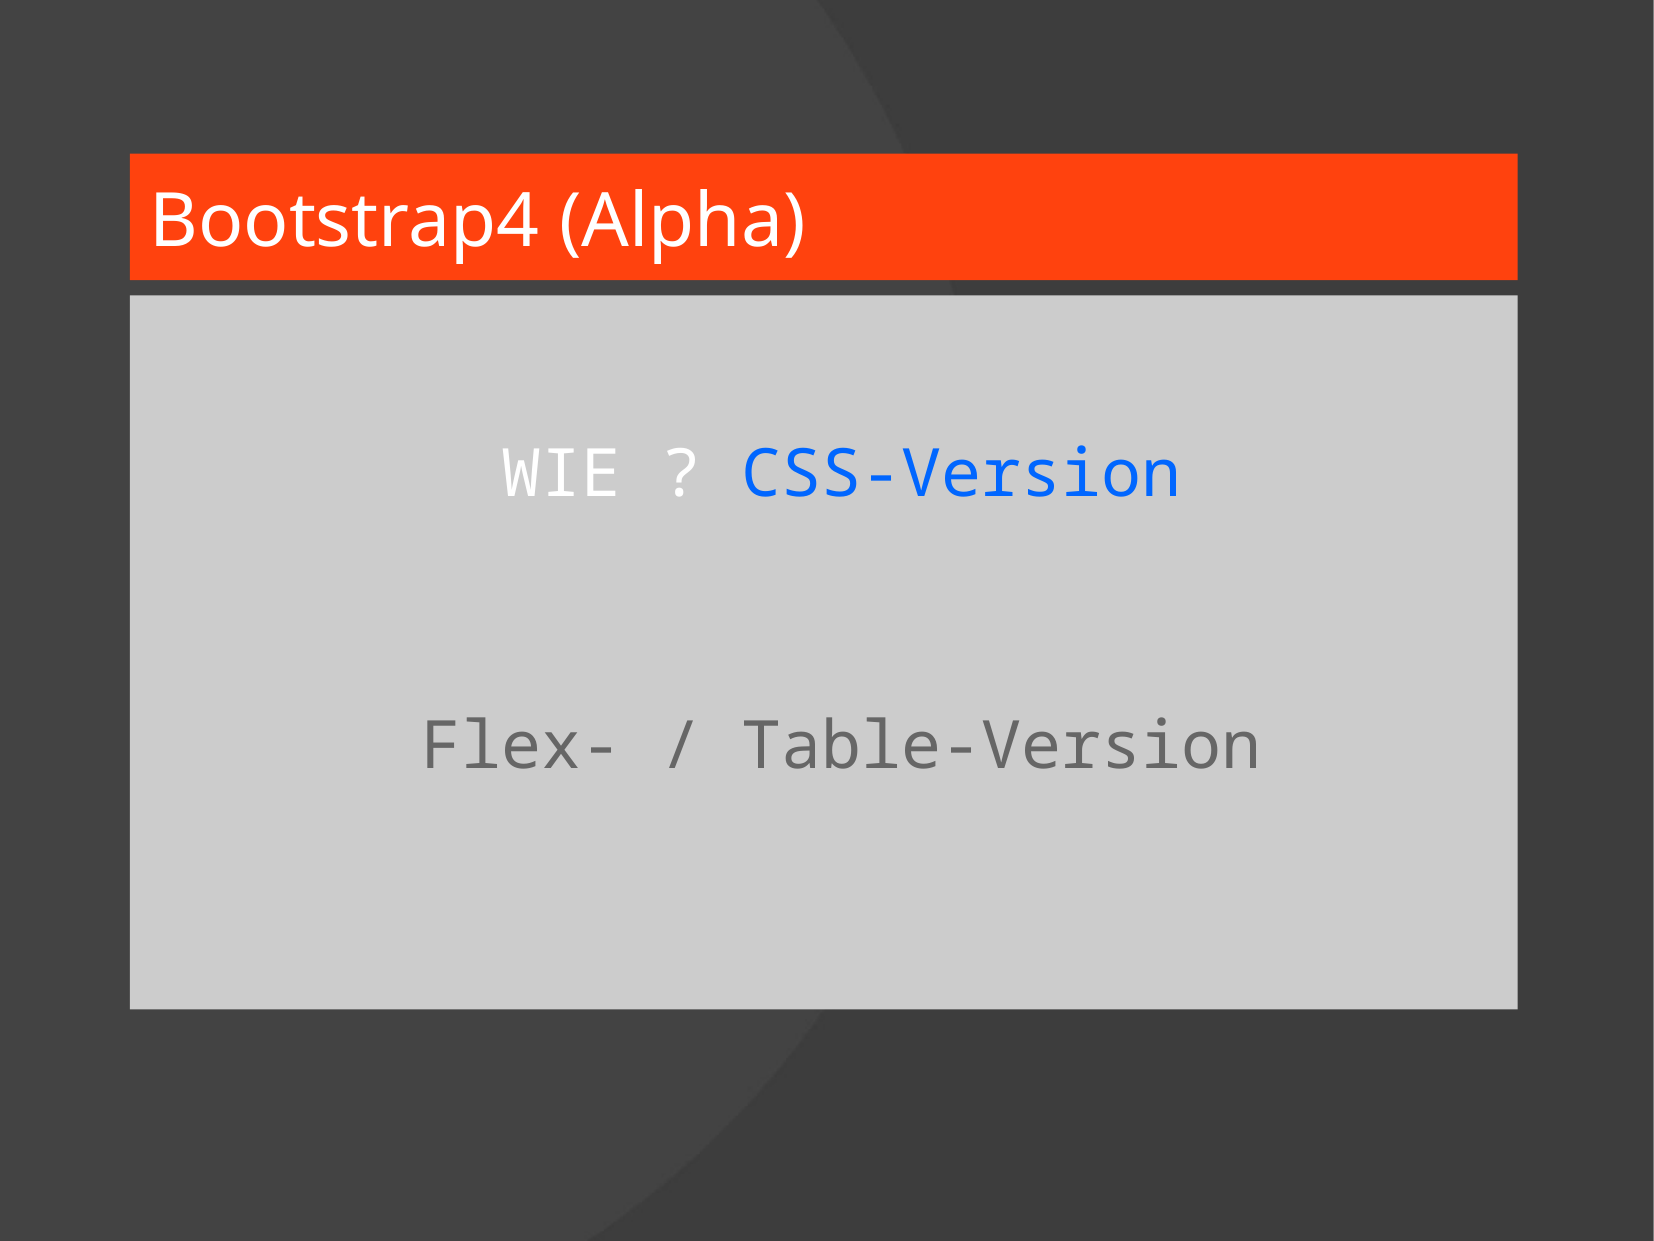

# Bootstrap4 (Alpha)
WIE ? CSS-Version
Flex- / Table-Version